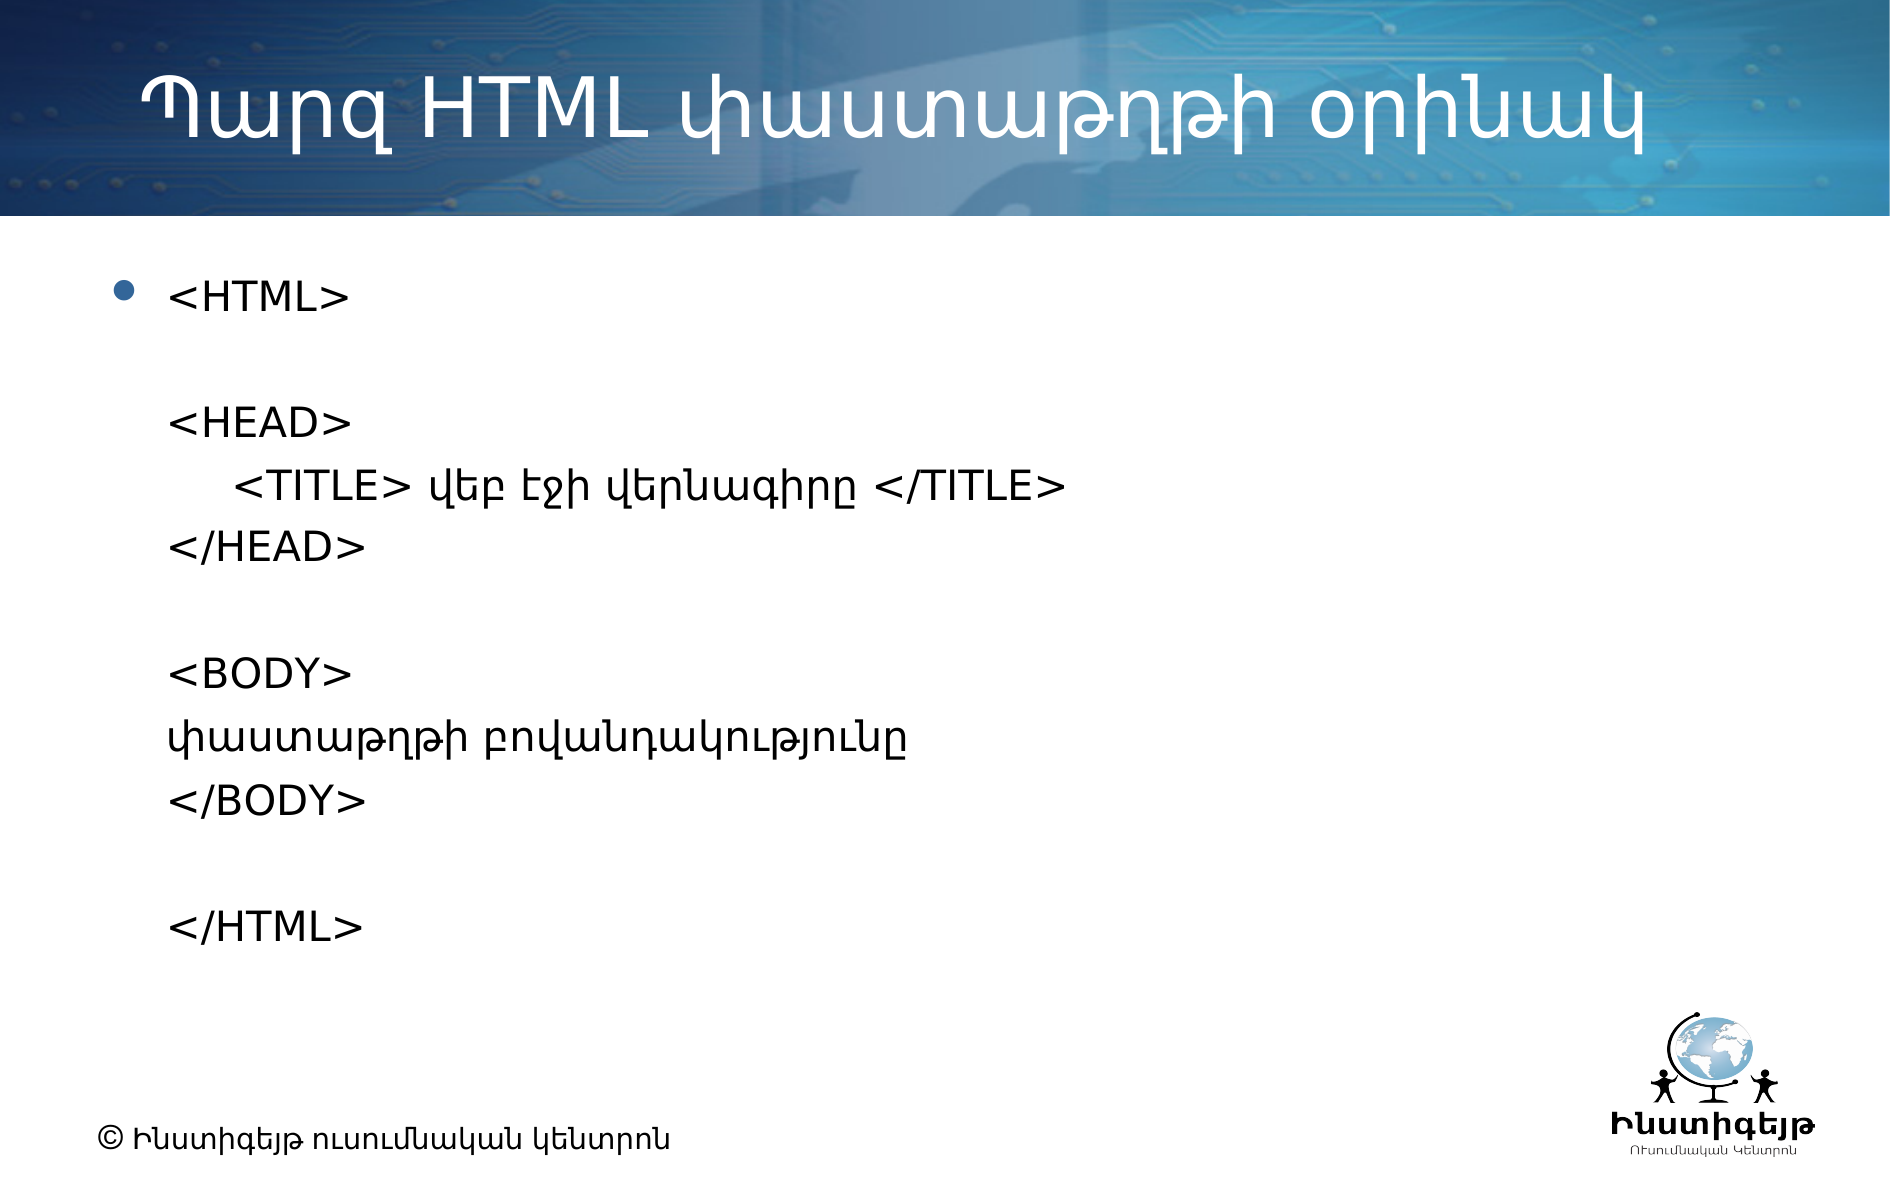

Պարզ HTML փաստաթղթի օրինակ
# <HTML>
<HEAD>
<TITLE> վեբ էջի վերնագիրը </TITLE>
</HEAD>
<BODY>
փաստաթղթի բովանդակությունը
</BODY>
</HTML>